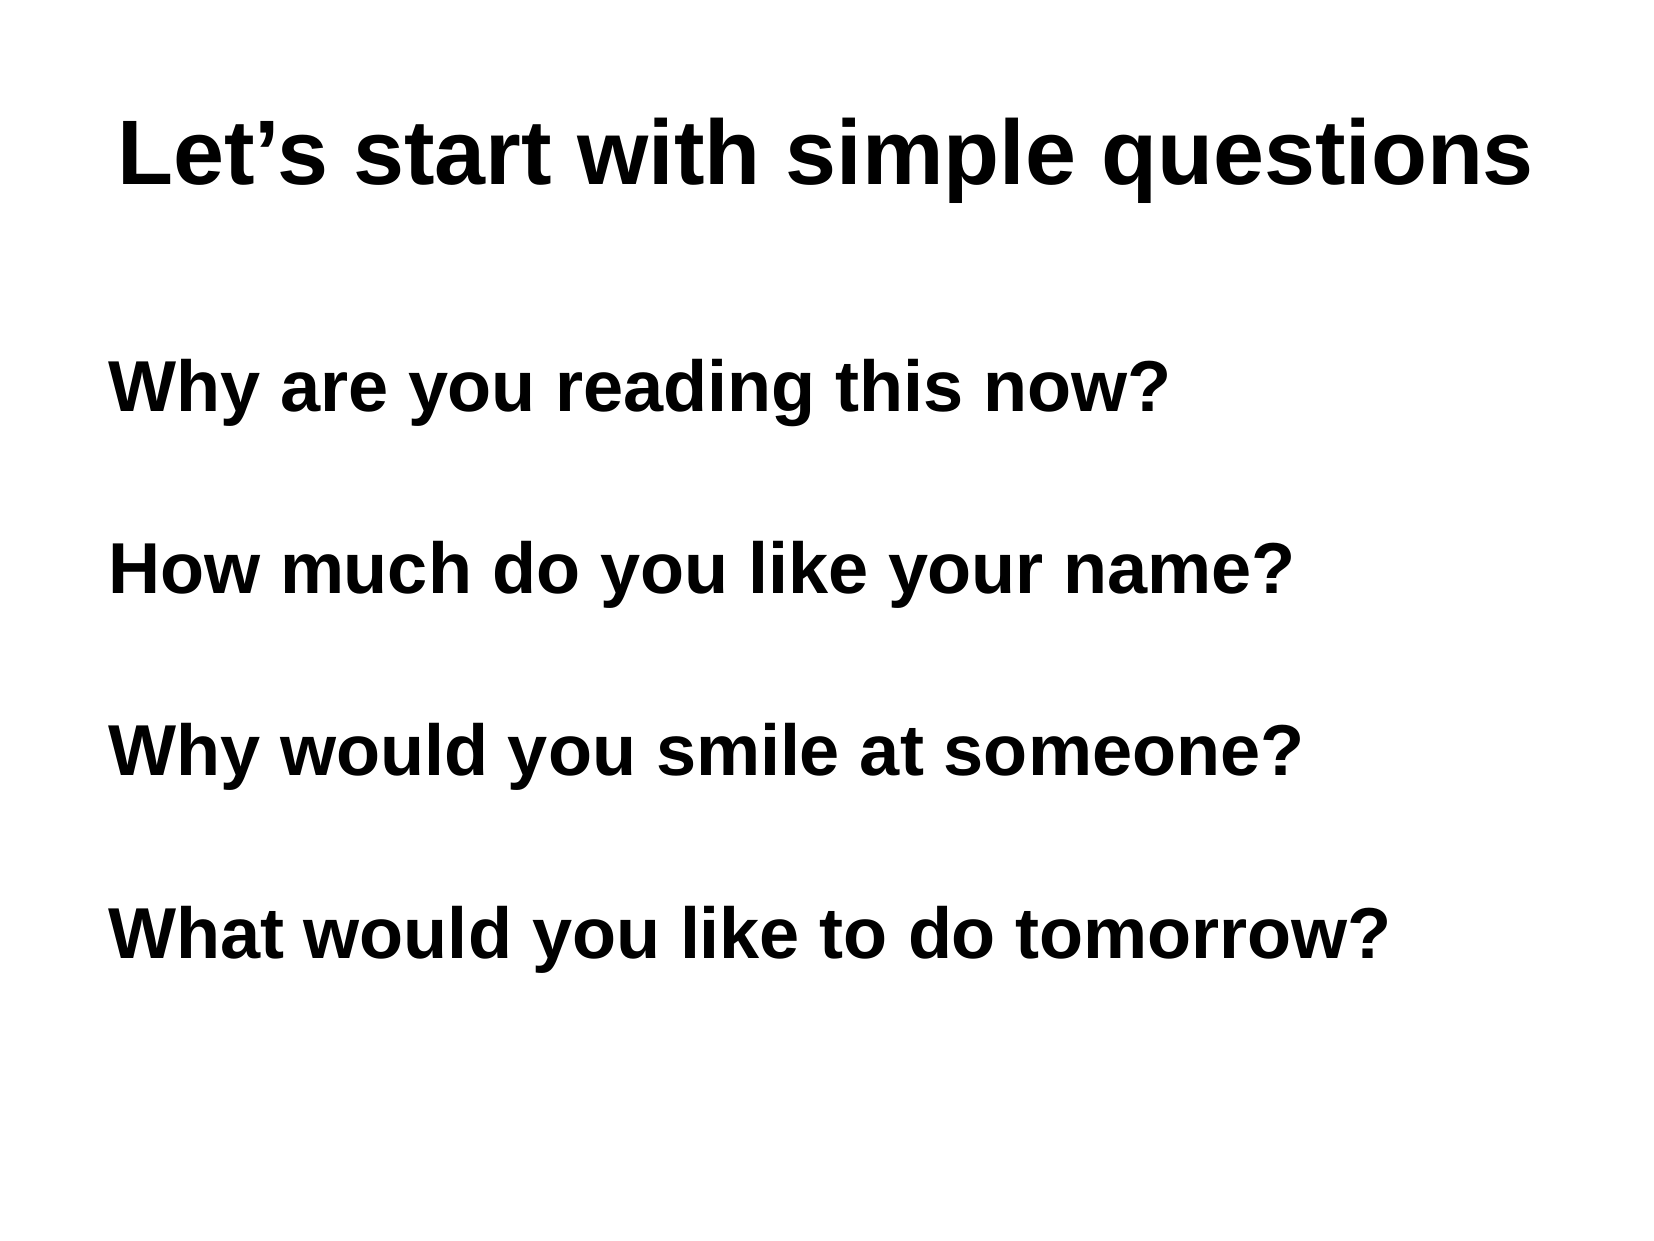

# Let’s start with simple questions
Why are you reading this now?
How much do you like your name?
Why would you smile at someone?
What would you like to do tomorrow?